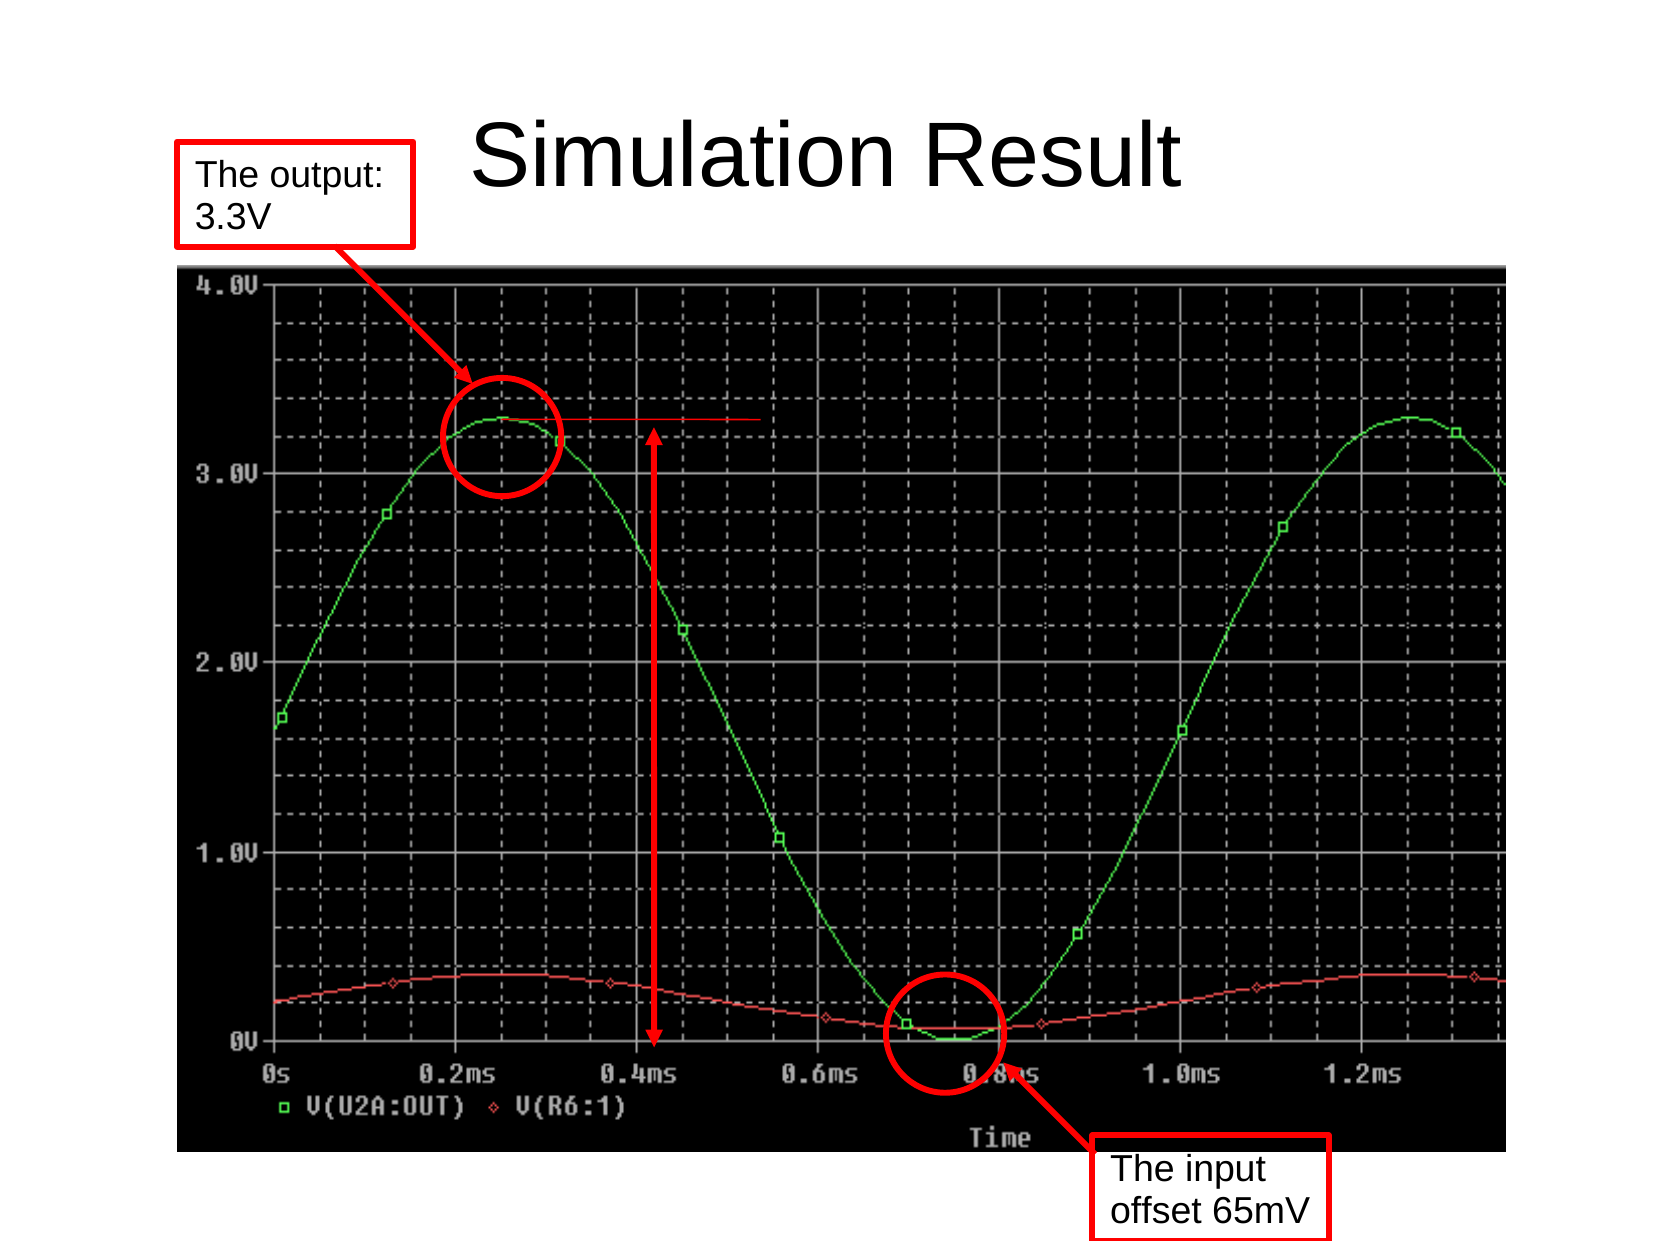

# Simulation Result
The output: 3.3V
The input offset 65mV